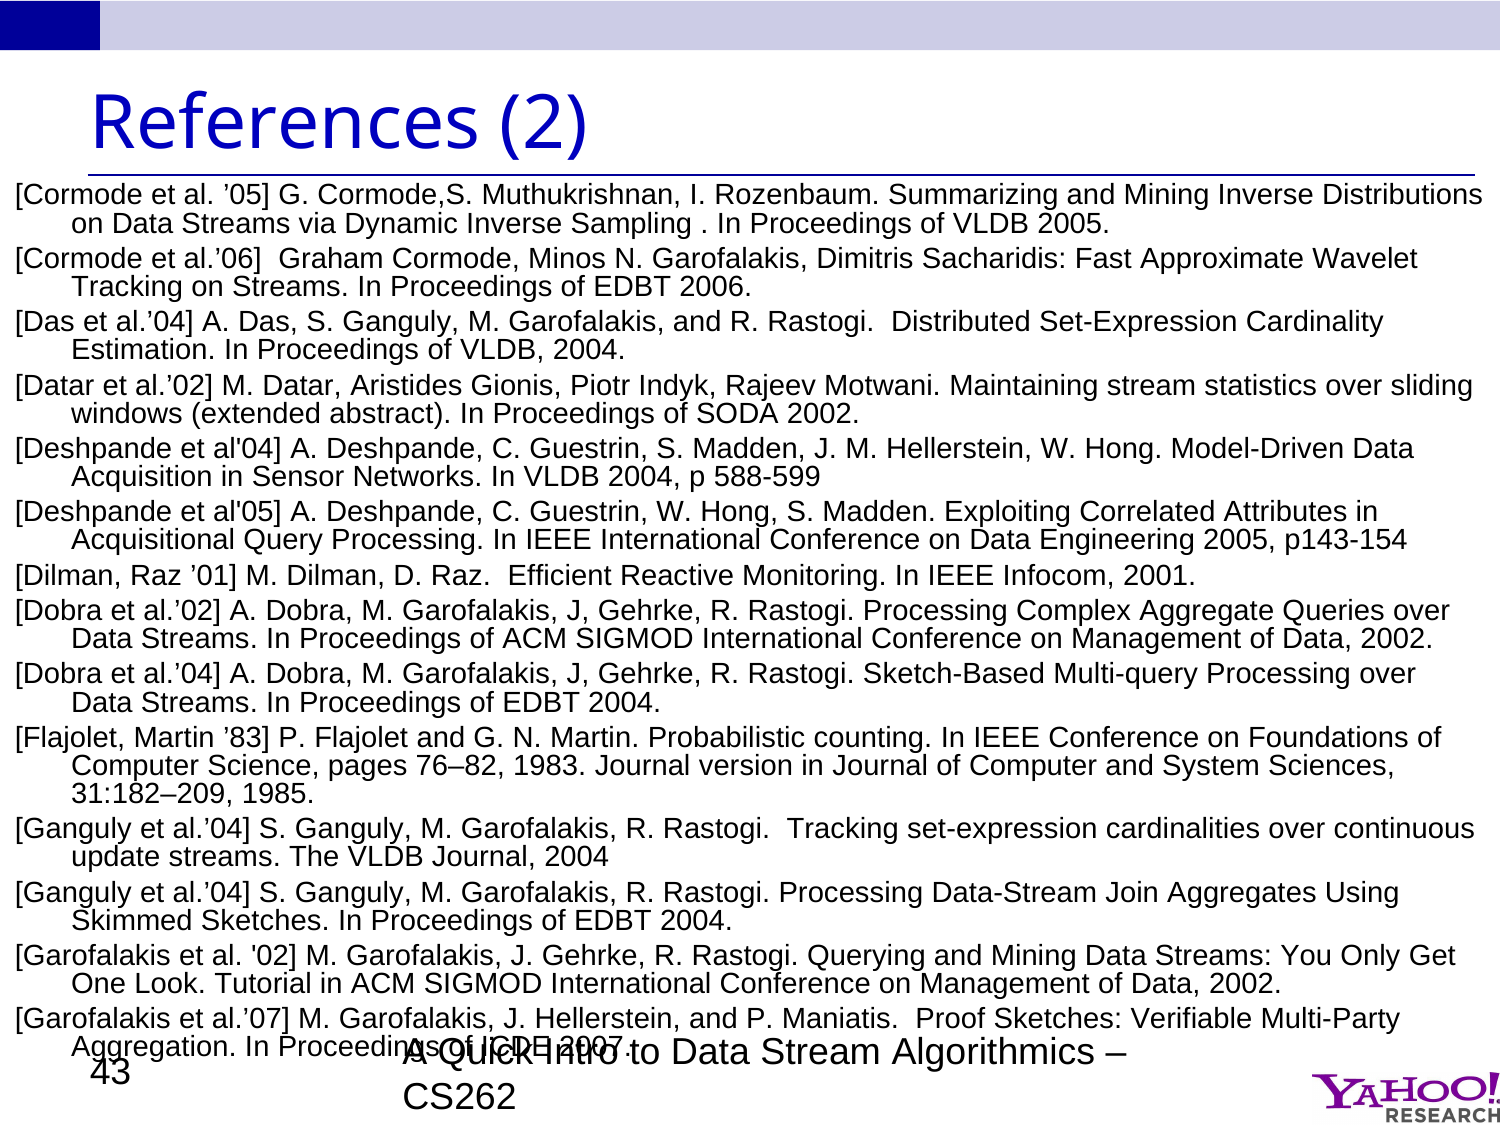

# References (2)
[Cormode et al. ’05] G. Cormode,S. Muthukrishnan, I. Rozenbaum. Summarizing and Mining Inverse Distributions on Data Streams via Dynamic Inverse Sampling . In Proceedings of VLDB 2005.
[Cormode et al.’06] Graham Cormode, Minos N. Garofalakis, Dimitris Sacharidis: Fast Approximate Wavelet Tracking on Streams. In Proceedings of EDBT 2006.
[Das et al.’04] A. Das, S. Ganguly, M. Garofalakis, and R. Rastogi. Distributed Set-Expression Cardinality Estimation. In Proceedings of VLDB, 2004.
[Datar et al.’02] M. Datar, Aristides Gionis, Piotr Indyk, Rajeev Motwani. Maintaining stream statistics over sliding windows (extended abstract). In Proceedings of SODA 2002.
[Deshpande et al'04] A. Deshpande, C. Guestrin, S. Madden, J. M. Hellerstein, W. Hong. Model-Driven Data Acquisition in Sensor Networks. In VLDB 2004, p 588-599
[Deshpande et al'05] A. Deshpande, C. Guestrin, W. Hong, S. Madden. Exploiting Correlated Attributes in Acquisitional Query Processing. In IEEE International Conference on Data Engineering 2005, p143-154
[Dilman, Raz ’01] M. Dilman, D. Raz. Efficient Reactive Monitoring. In IEEE Infocom, 2001.
[Dobra et al.’02] A. Dobra, M. Garofalakis, J, Gehrke, R. Rastogi. Processing Complex Aggregate Queries over Data Streams. In Proceedings of ACM SIGMOD International Conference on Management of Data, 2002.
[Dobra et al.’04] A. Dobra, M. Garofalakis, J, Gehrke, R. Rastogi. Sketch-Based Multi-query Processing over Data Streams. In Proceedings of EDBT 2004.
[Flajolet, Martin ’83] P. Flajolet and G. N. Martin. Probabilistic counting. In IEEE Conference on Foundations of Computer Science, pages 76–82, 1983. Journal version in Journal of Computer and System Sciences, 31:182–209, 1985.
[Ganguly et al.’04] S. Ganguly, M. Garofalakis, R. Rastogi. Tracking set-expression cardinalities over continuous update streams. The VLDB Journal, 2004
[Ganguly et al.’04] S. Ganguly, M. Garofalakis, R. Rastogi. Processing Data-Stream Join Aggregates Using Skimmed Sketches. In Proceedings of EDBT 2004.
[Garofalakis et al. '02] M. Garofalakis, J. Gehrke, R. Rastogi. Querying and Mining Data Streams: You Only Get One Look. Tutorial in ACM SIGMOD International Conference on Management of Data, 2002.
[Garofalakis et al.’07] M. Garofalakis, J. Hellerstein, and P. Maniatis. Proof Sketches: Verifiable Multi-Party Aggregation. In Proceedings of ICDE 2007.
Fundamentals of Analyzing and Mining Data Streams
43